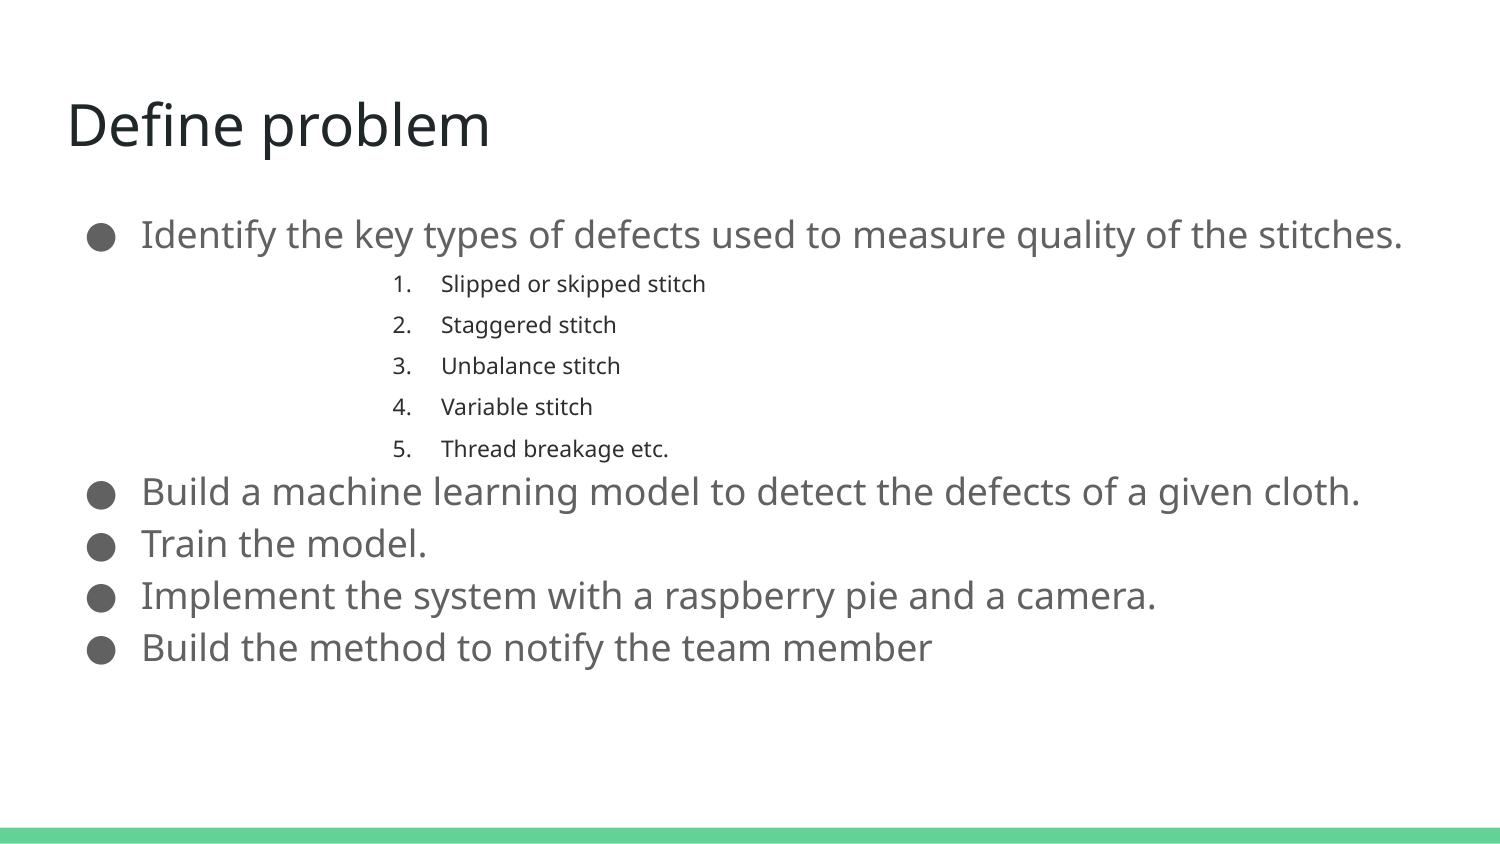

# Define problem
Identify the key types of defects used to measure quality of the stitches.
Slipped or skipped stitch
Staggered stitch
Unbalance stitch
Variable stitch
Thread breakage etc.
Build a machine learning model to detect the defects of a given cloth.
Train the model.
Implement the system with a raspberry pie and a camera.
Build the method to notify the team member